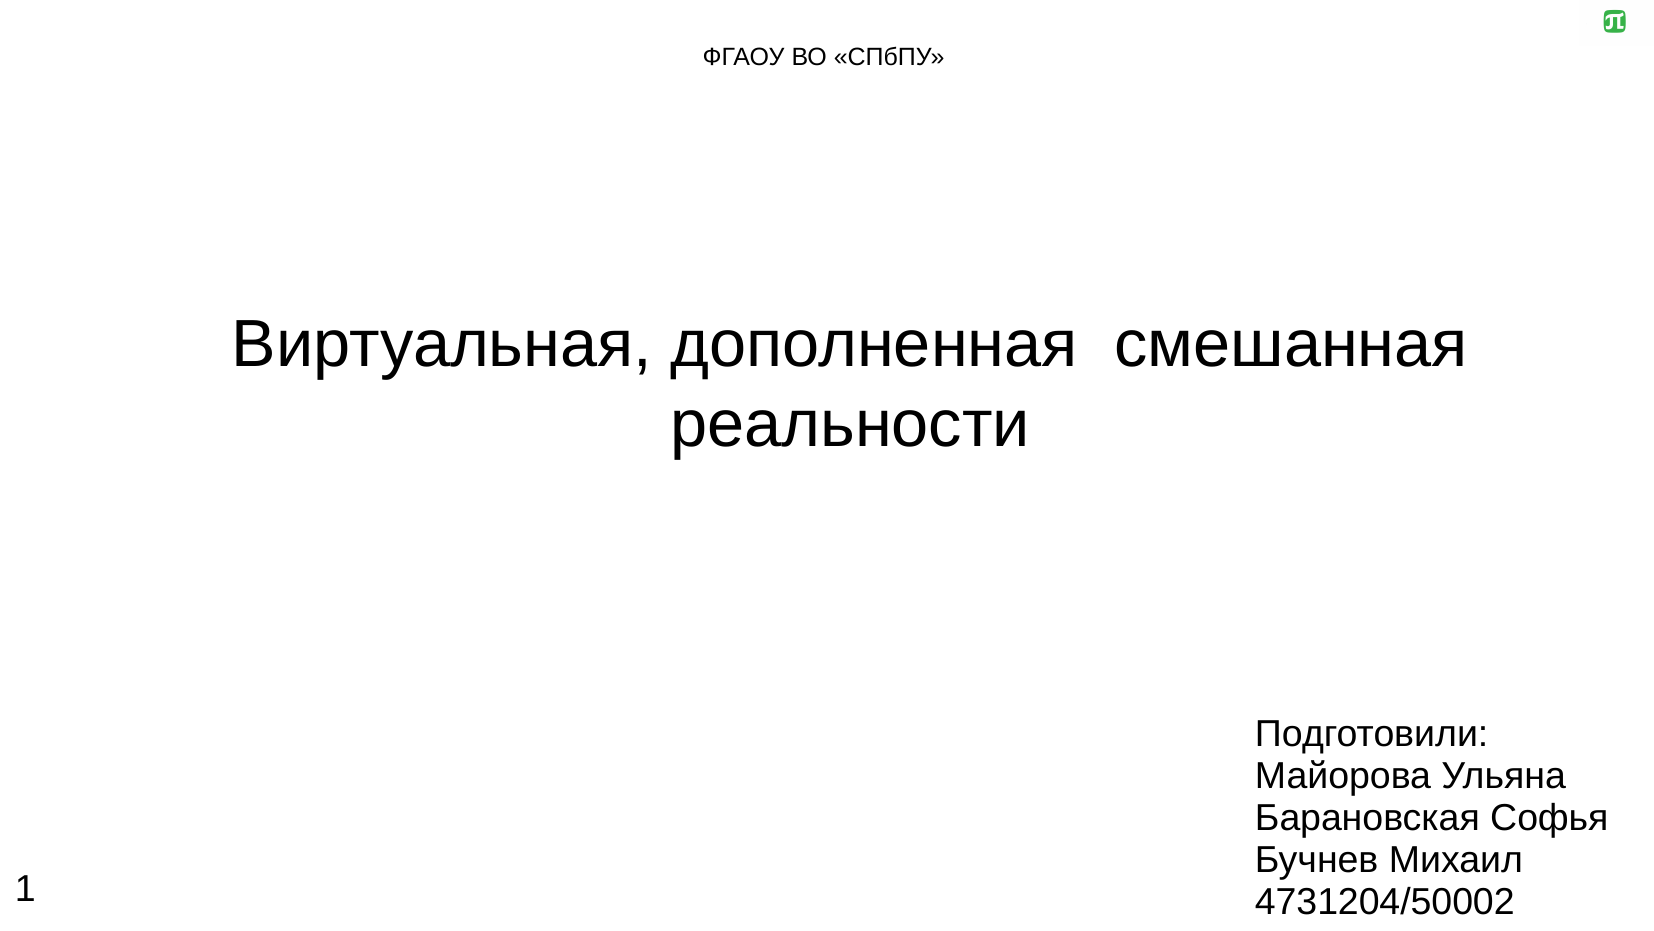

# ФГАОУ ВО «СПбПУ»
Виртуальная, дополненная смешанная реальности
Подготовили:
Майорова Ульяна
Барановская Софья
Бучнев Михаил
4731204/50002
1